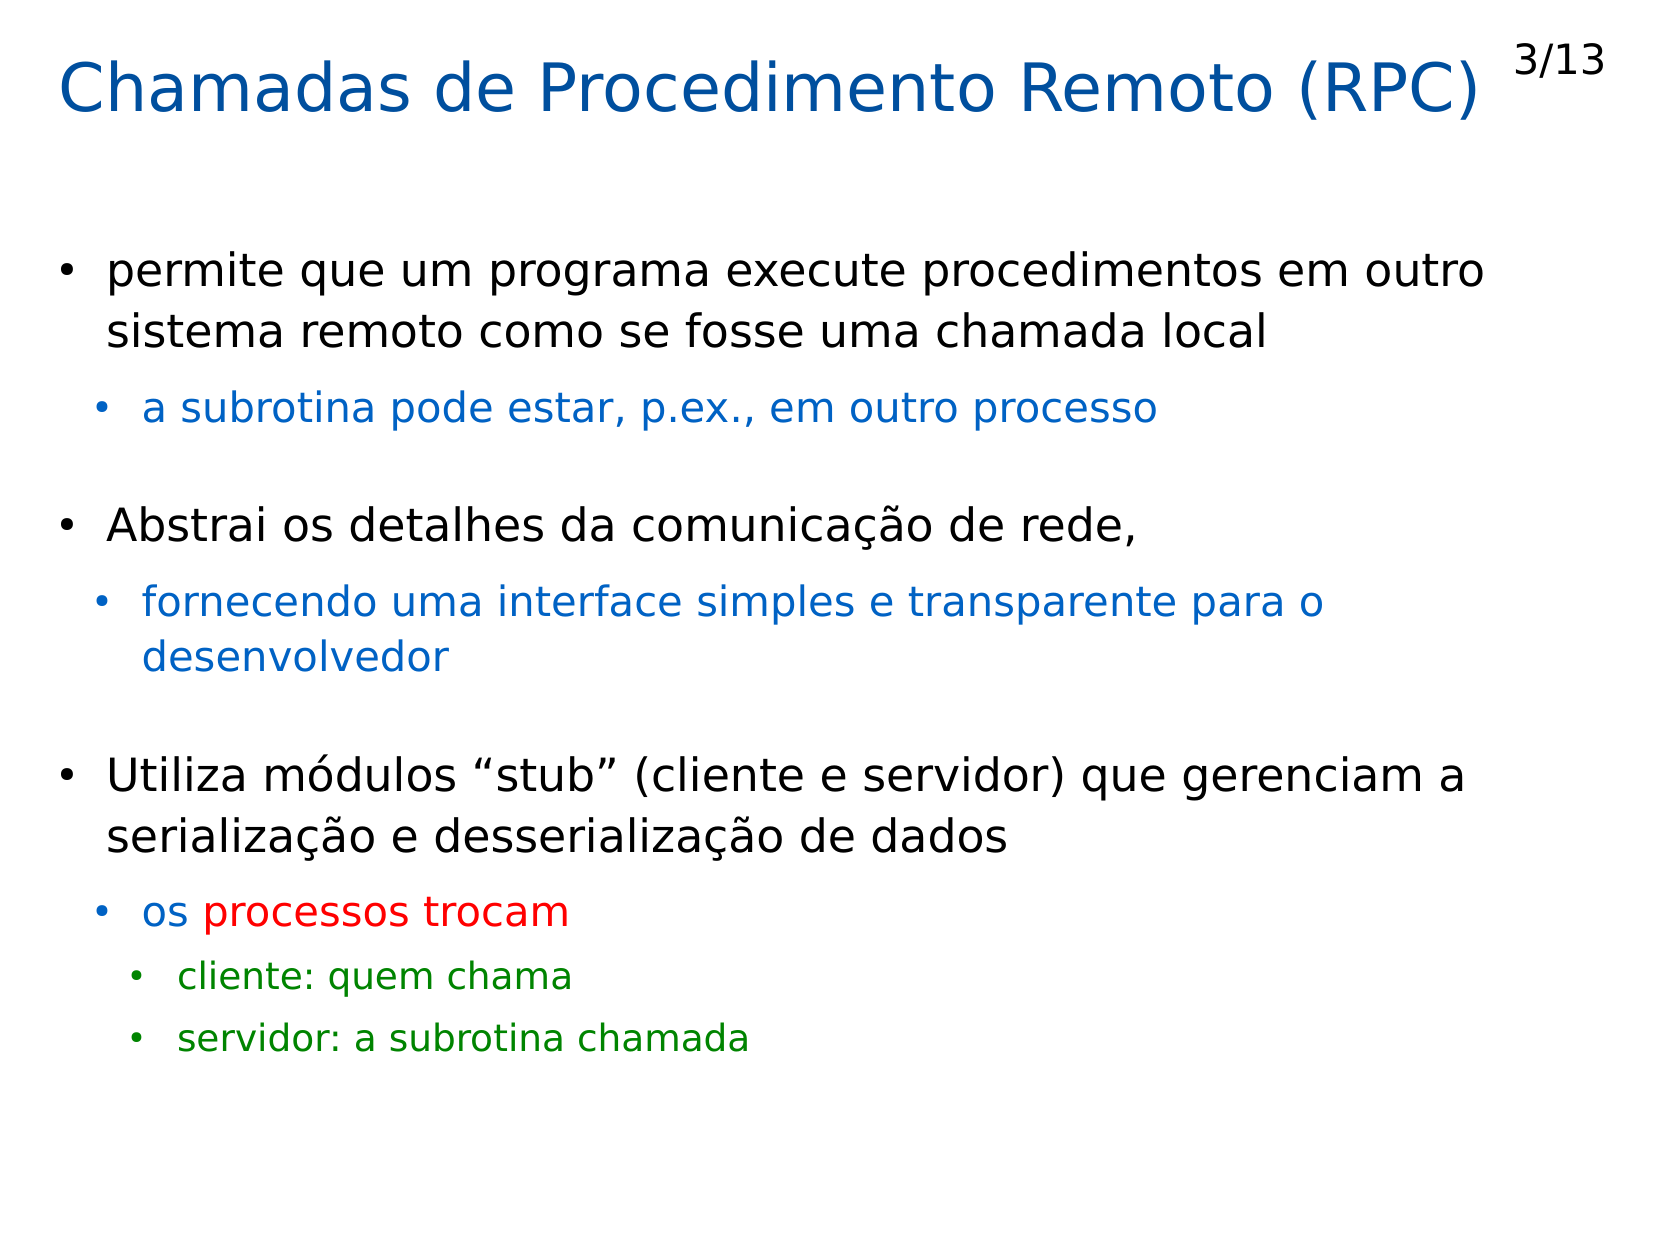

# Chamadas de Procedimento Remoto (RPC)
3
permite que um programa execute procedimentos em outro sistema remoto como se fosse uma chamada local
a subrotina pode estar, p.ex., em outro processo
Abstrai os detalhes da comunicação de rede,
fornecendo uma interface simples e transparente para o desenvolvedor
Utiliza módulos “stub” (cliente e servidor) que gerenciam a serialização e desserialização de dados
os processos trocam
cliente: quem chama
servidor: a subrotina chamada